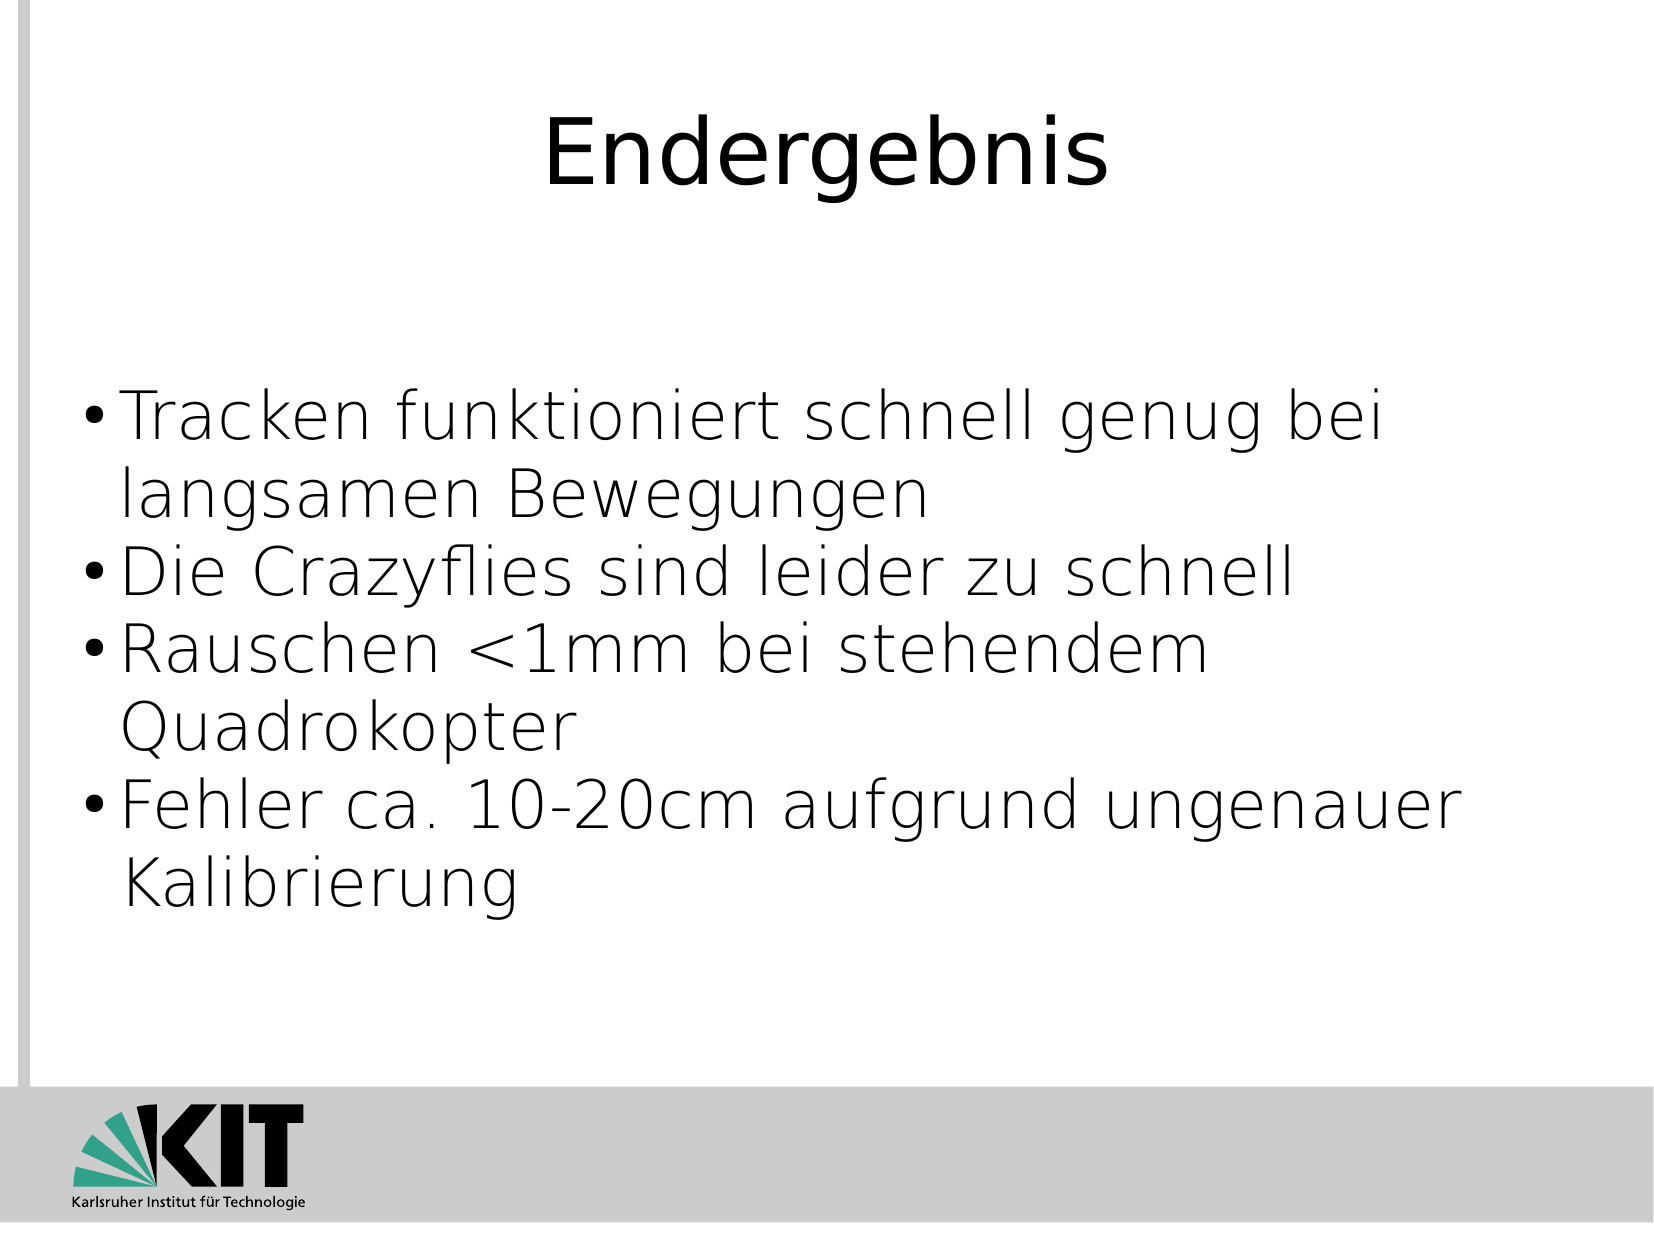

# Endergebnis
Tracken funktioniert schnell genug bei langsamen Bewegungen
Die Crazyflies sind leider zu schnell
Rauschen <1mm bei stehendem Quadrokopter
Fehler ca. 10-20cm aufgrund ungenauer Kalibrierung